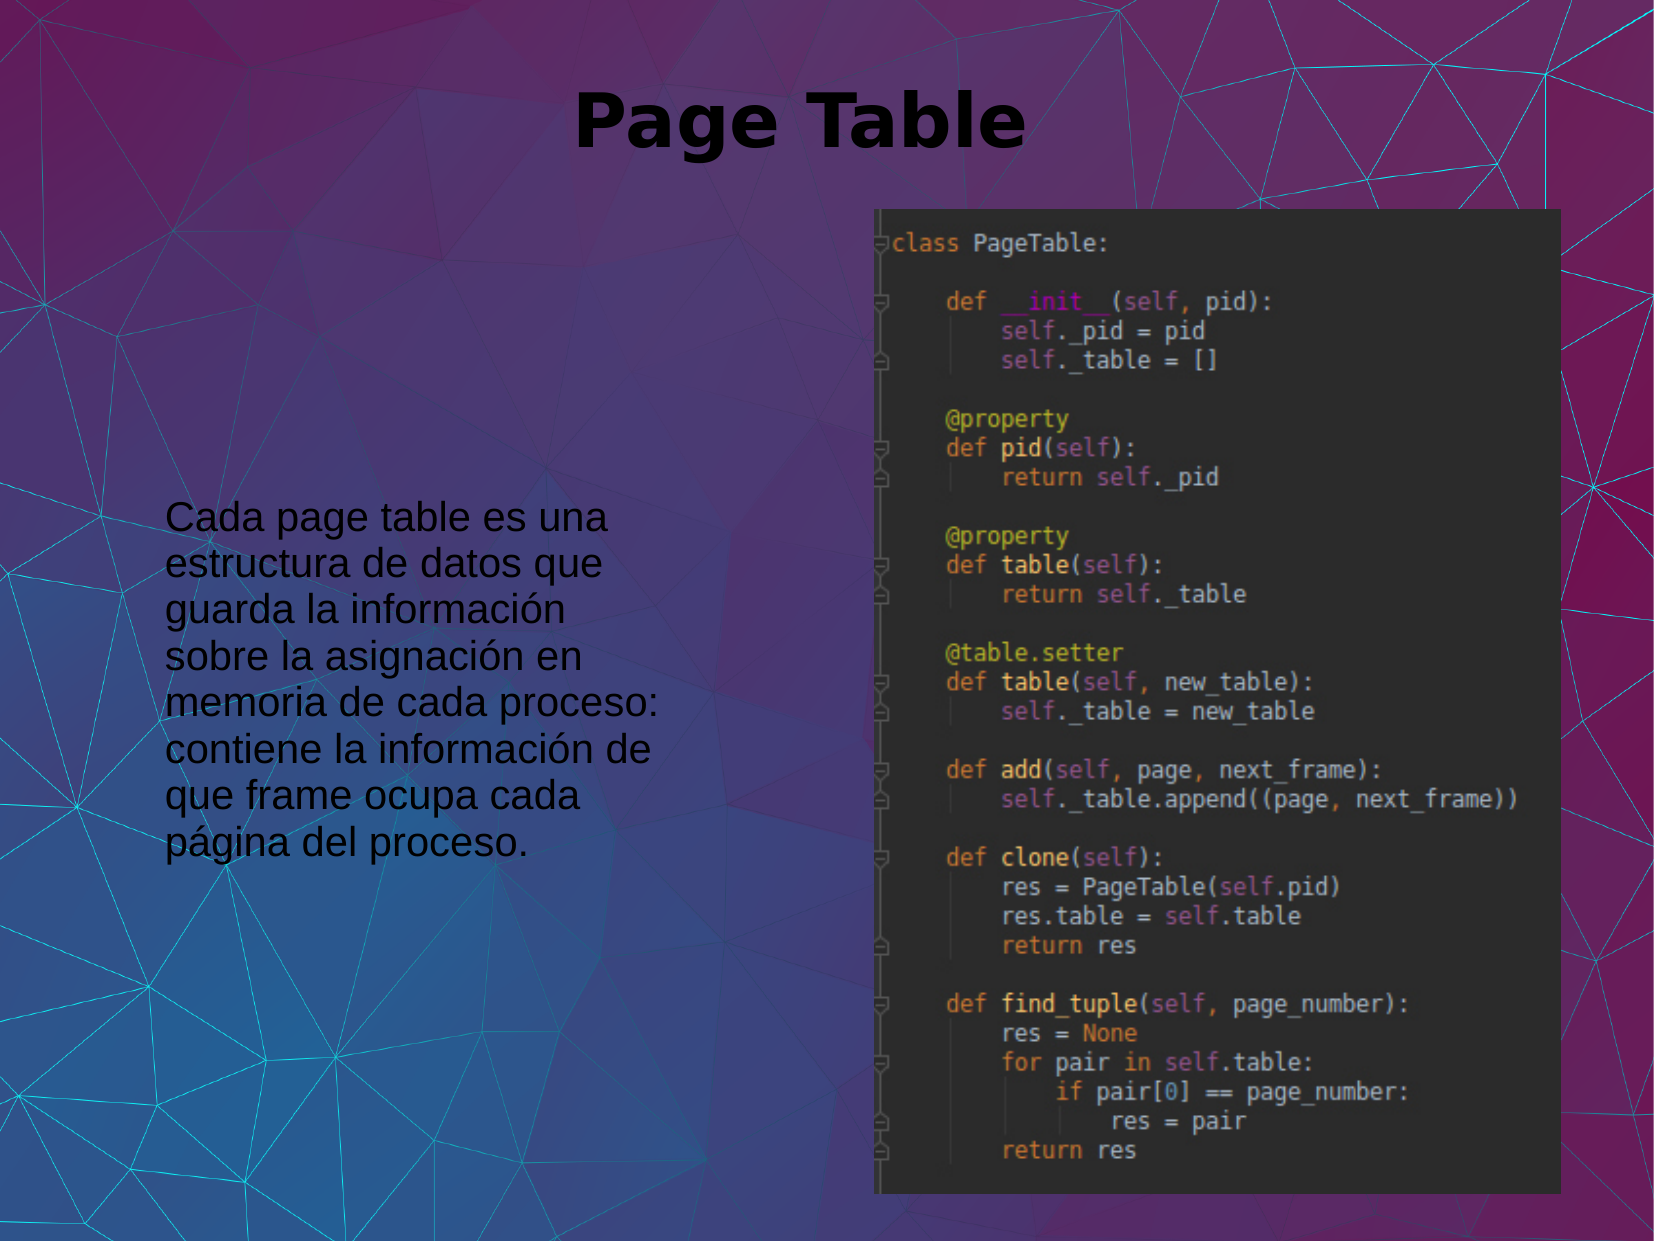

# Page Table
Cada page table es una estructura de datos que guarda la información sobre la asignación en memoria de cada proceso: contiene la información de que frame ocupa cada página del proceso.